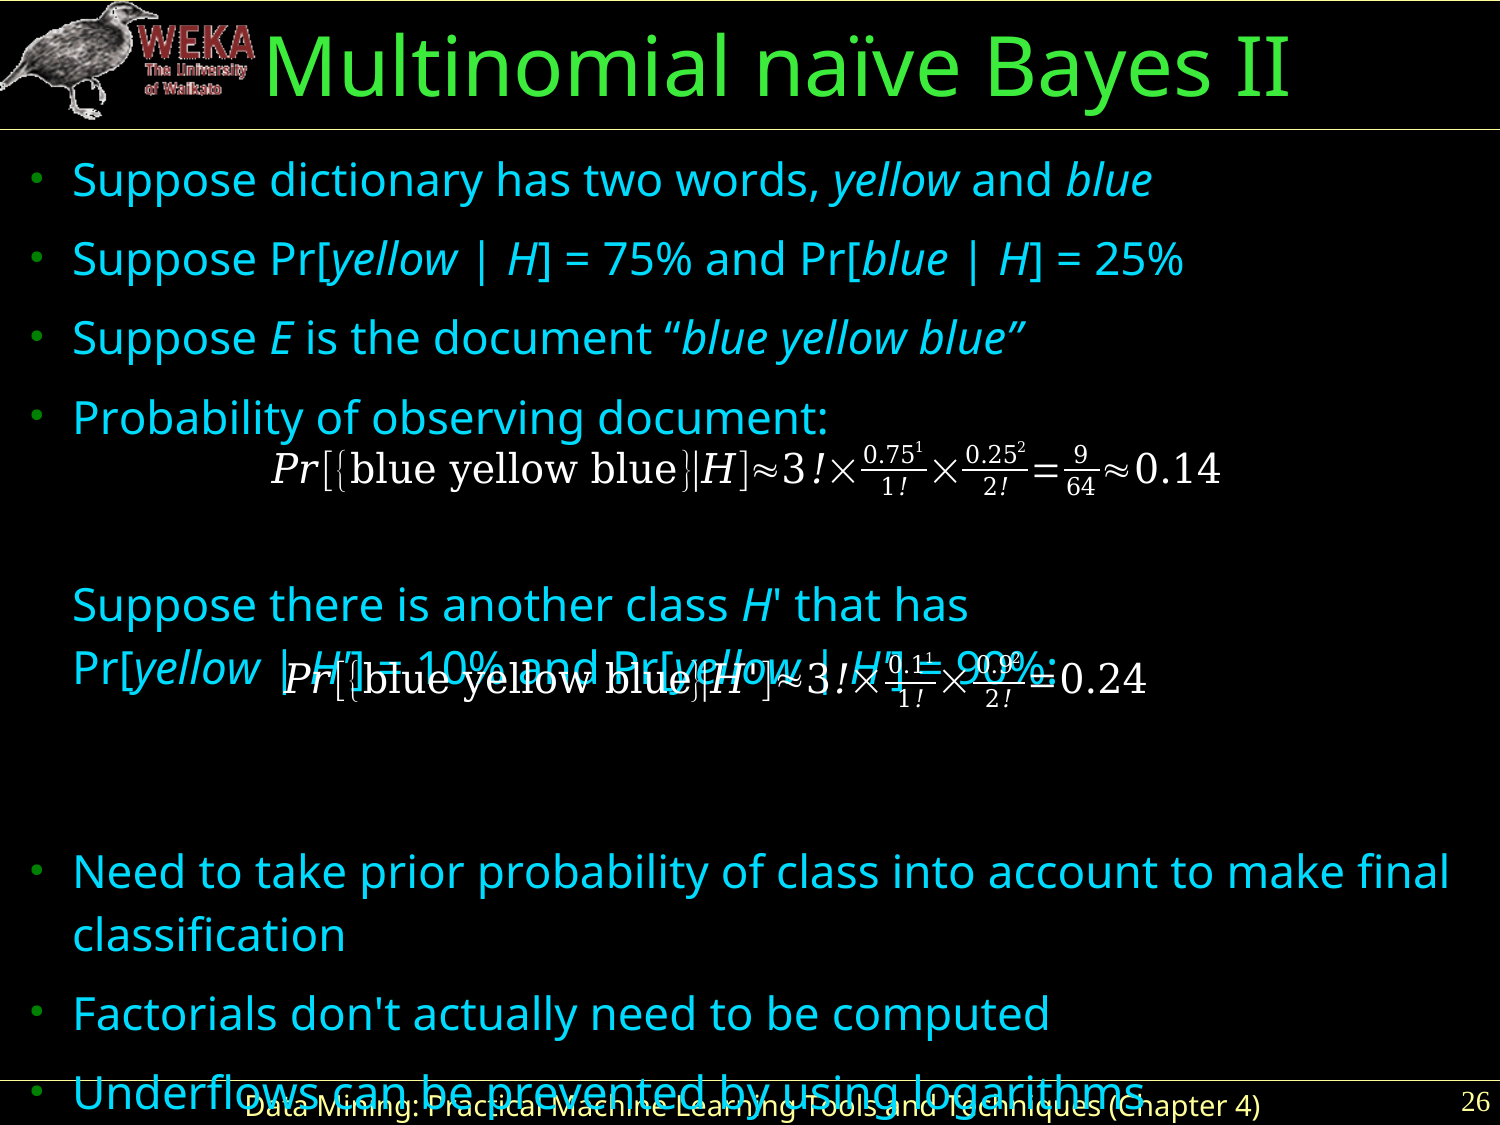

# Multinomial naïve Bayes II
Suppose dictionary has two words, yellow and blue
Suppose Pr[yellow | H] = 75% and Pr[blue | H] = 25%
Suppose E is the document “blue yellow blue”
Probability of observing document:
Suppose there is another class H' that has
Pr[yellow | H'] = 10% and Pr[yellow | H'] = 90%:
Need to take prior probability of class into account to make final classification
Factorials don't actually need to be computed
Underflows can be prevented by using logarithms
Data Mining: Practical Machine Learning Tools and Techniques (Chapter 4)
26